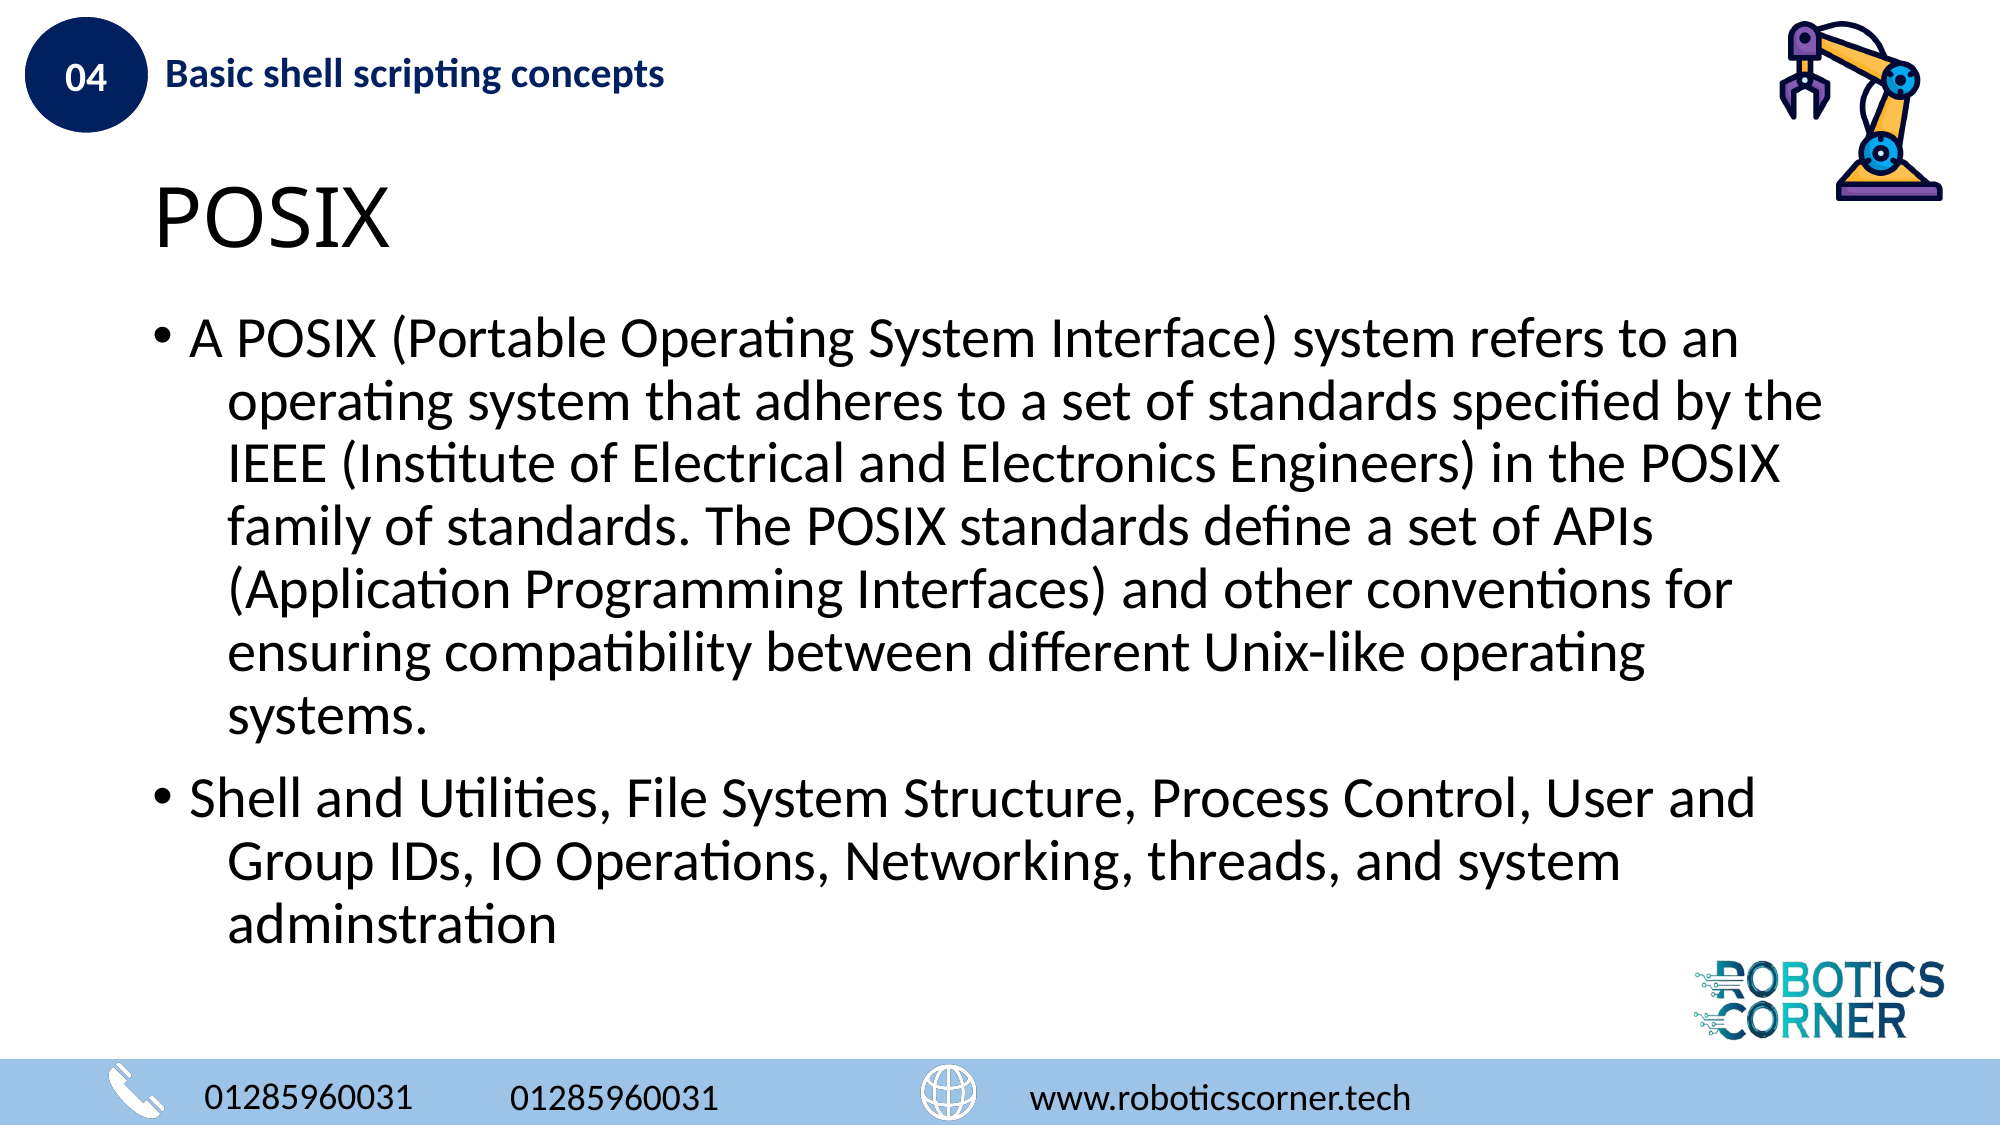

04
Basic shell scripting concepts
# POSIX
A POSIX (Portable Operating System Interface) system refers to an operating system that adheres to a set of standards specified by the IEEE (Institute of Electrical and Electronics Engineers) in the POSIX family of standards. The POSIX standards define a set of APIs (Application Programming Interfaces) and other conventions for ensuring compatibility between different Unix-like operating systems.
Shell and Utilities, File System Structure, Process Control, User and Group IDs, IO Operations, Networking, threads, and system adminstration
01285960031
01285960031
www.roboticscorner.tech